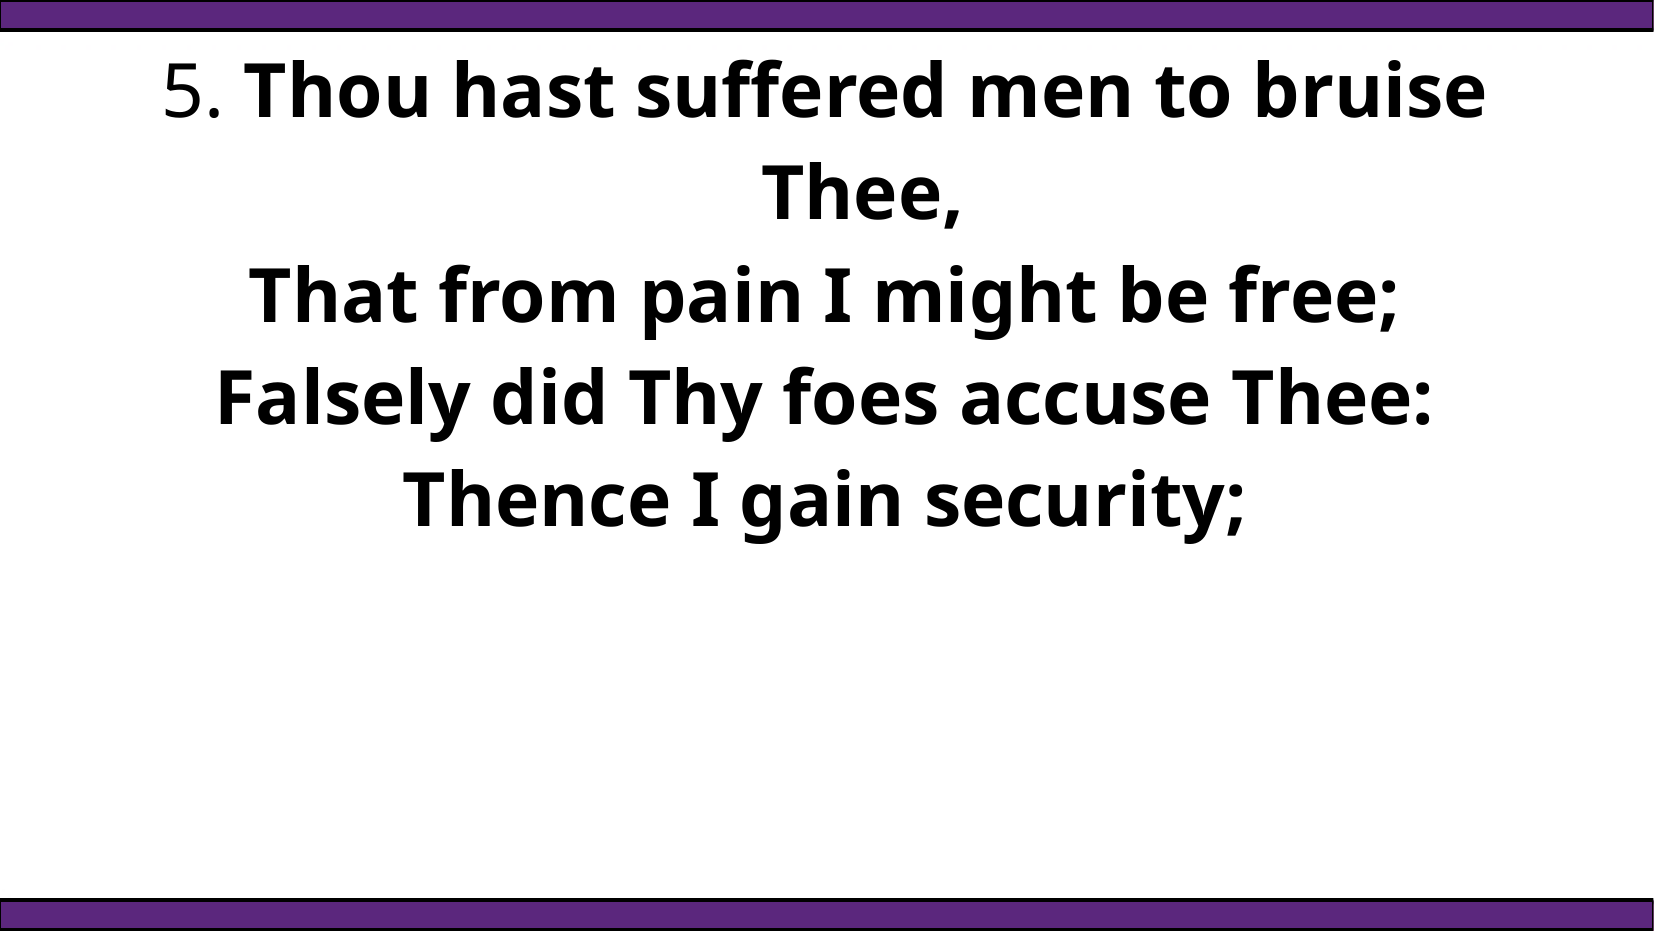

5. Thou hast suffered men to bruise Thee,
That from pain I might be free;
Falsely did Thy foes accuse Thee:
Thence I gain security;